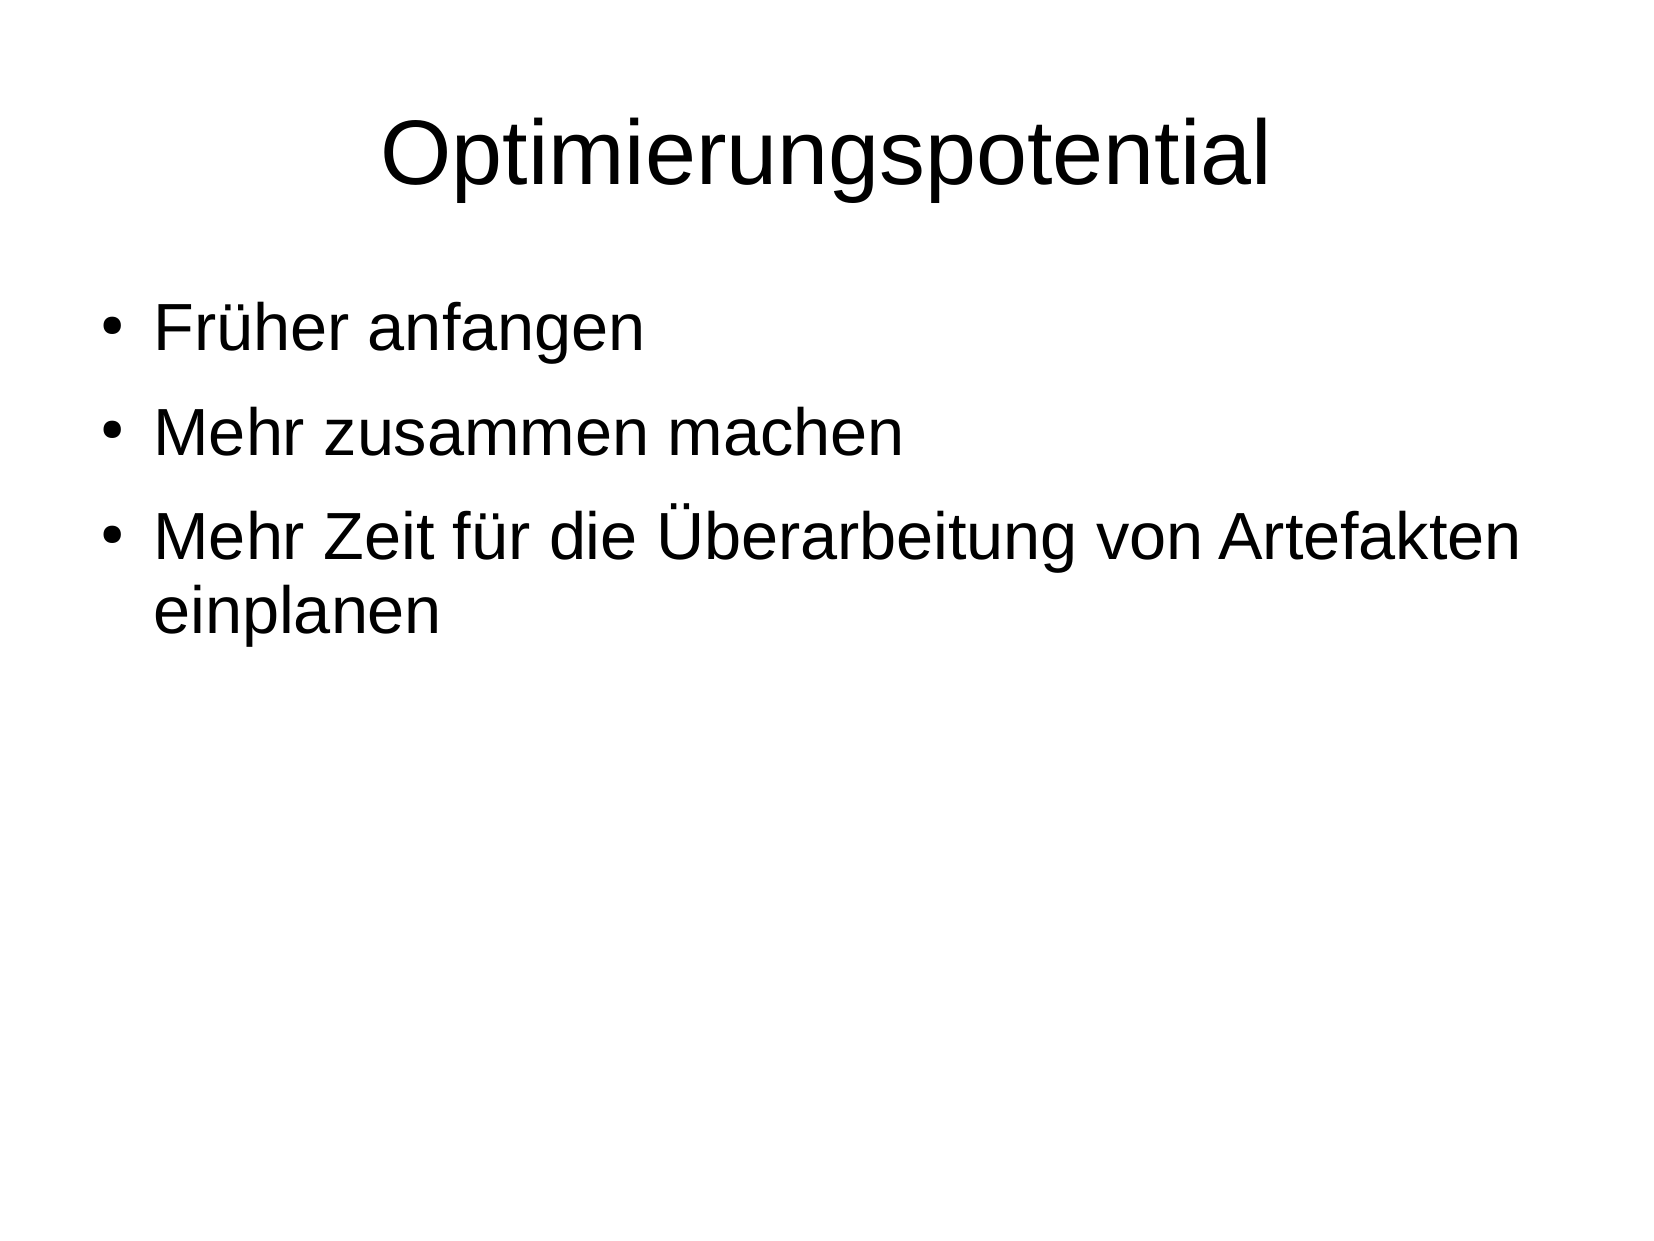

# Optimierungspotential
Früher anfangen
Mehr zusammen machen
Mehr Zeit für die Überarbeitung von Artefakten einplanen